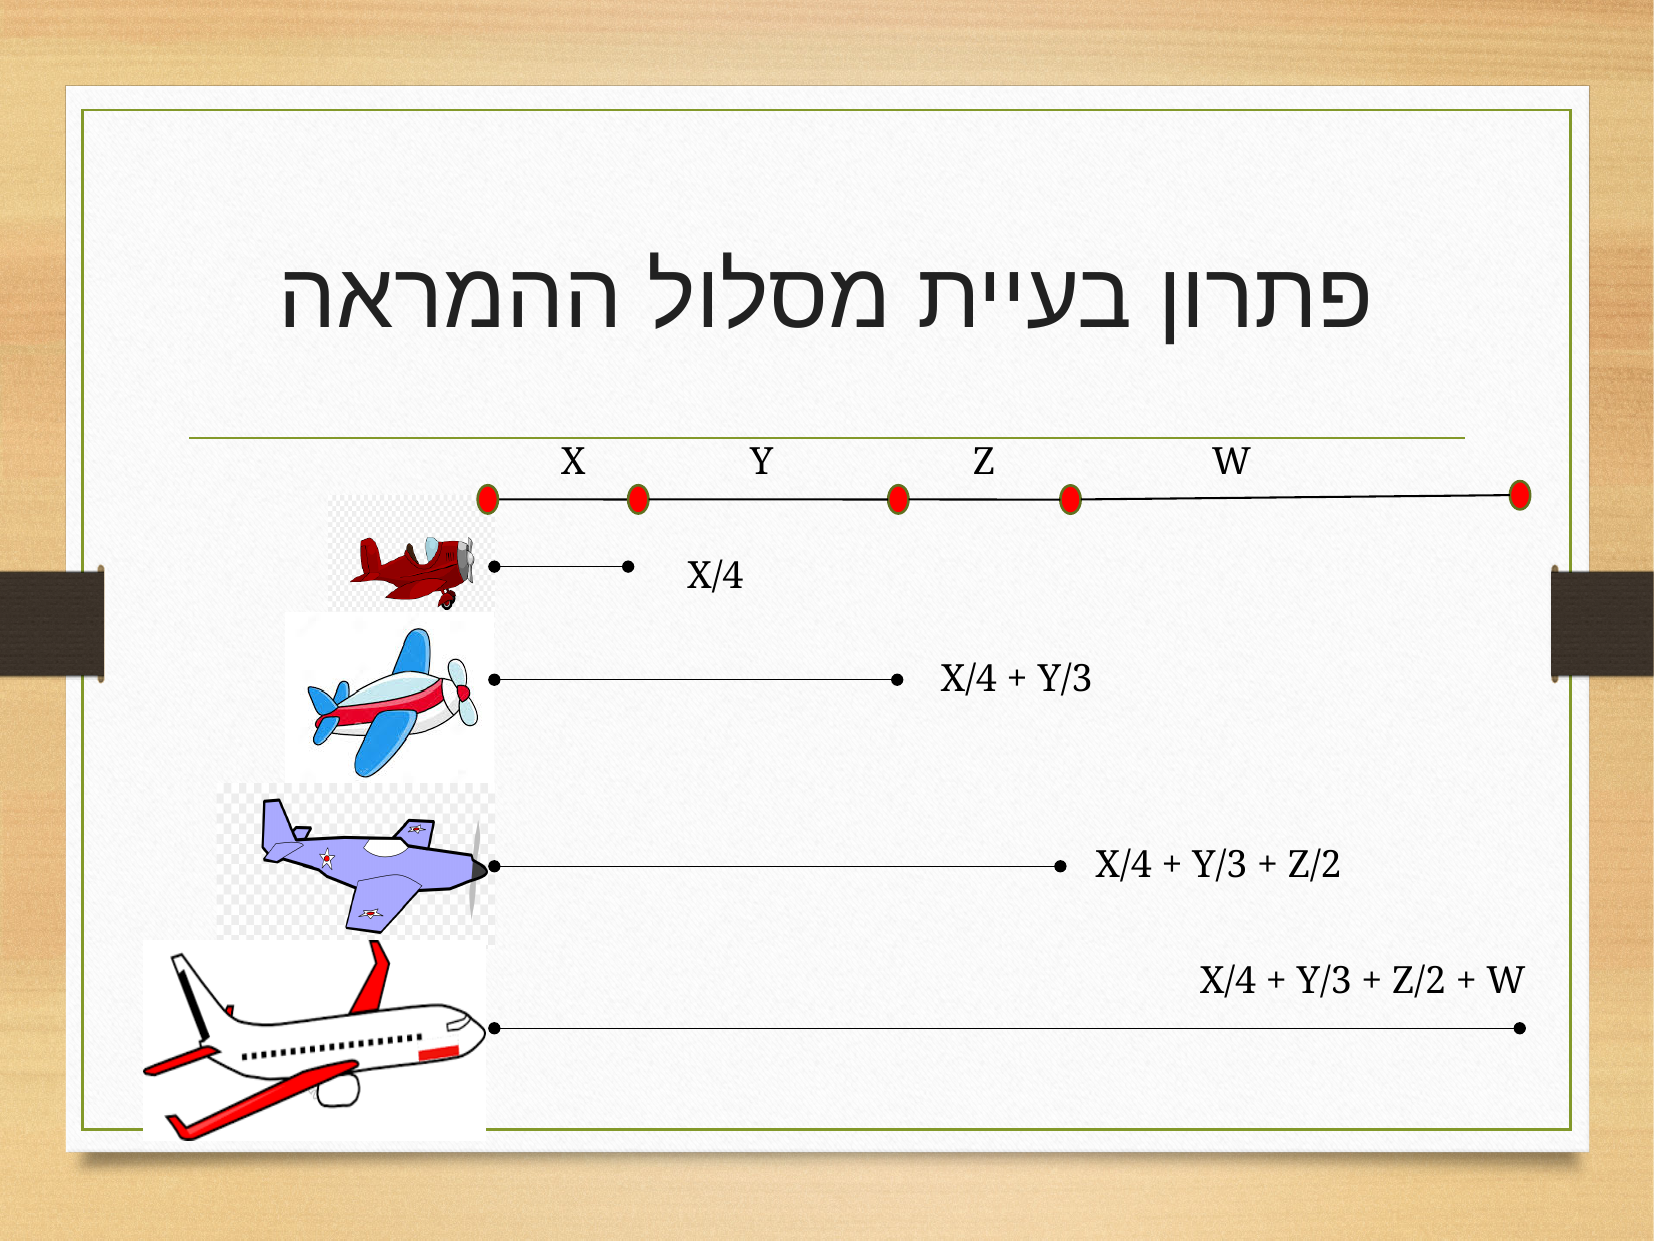

# פתרון בעיית מסלול ההמראה
X
Y
Z
W
X/4
X/4 + Y/3
X/4 + Y/3 + Z/2
X/4 + Y/3 + Z/2 + W